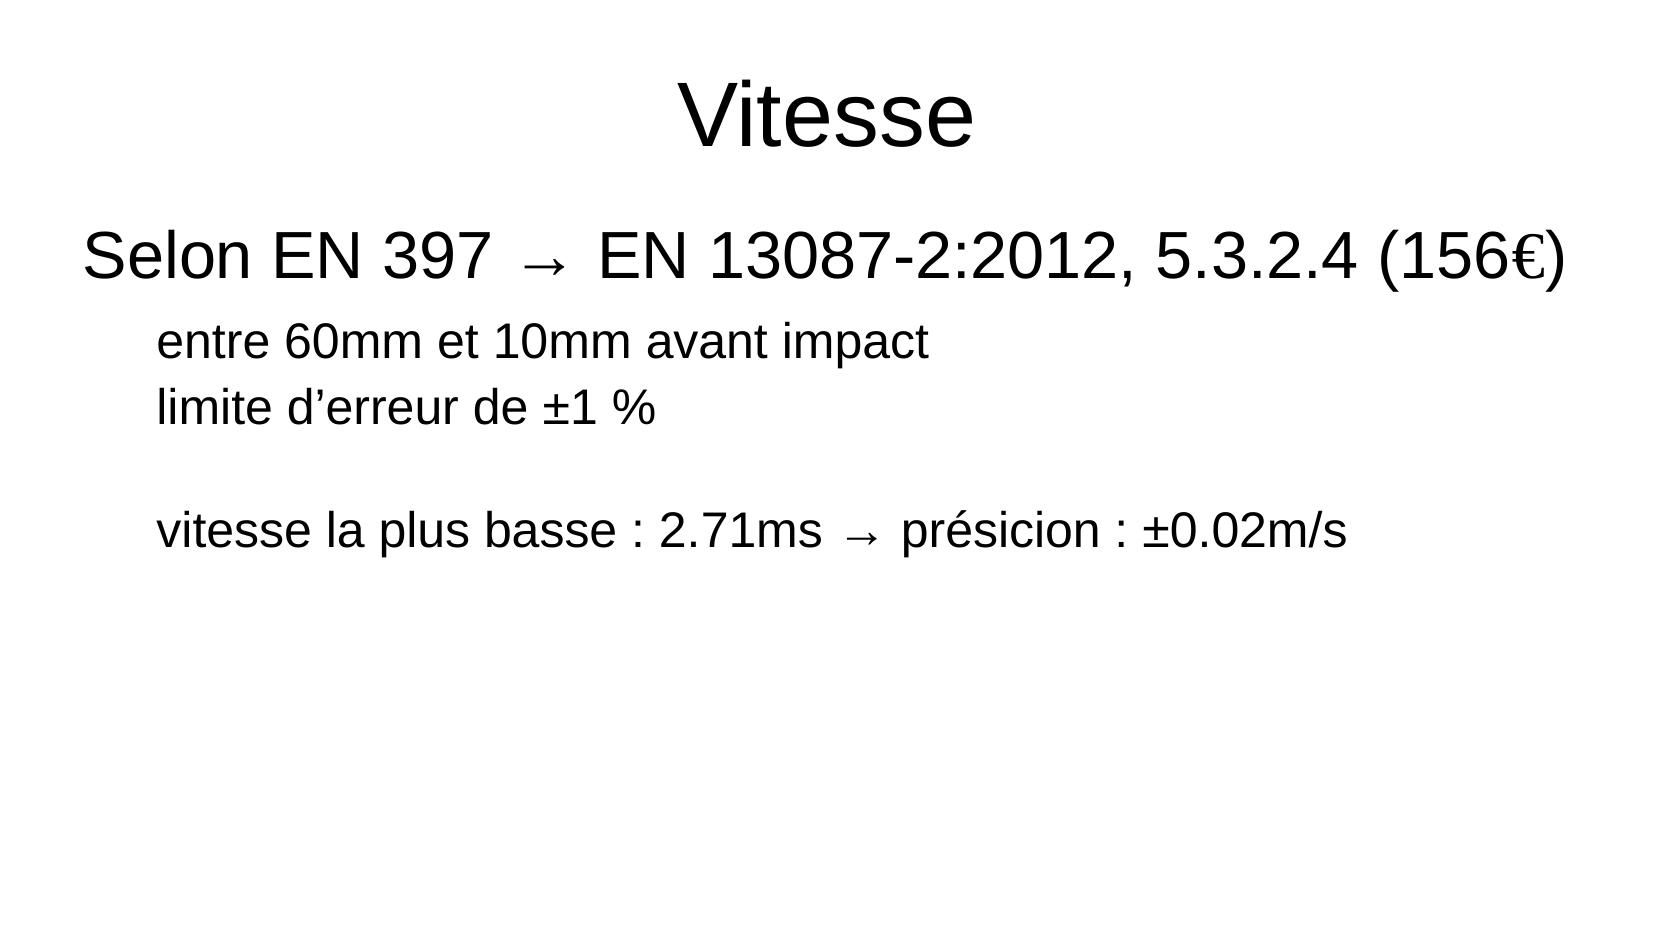

# Vitesse
Selon EN 397 → EN 13087-2:2012, 5.3.2.4 (156€)
 	entre 60mm et 10mm avant impact
 	limite d’erreur de ±1 %
 	vitesse la plus basse : 2.71ms → présicion : ±0.02m/s